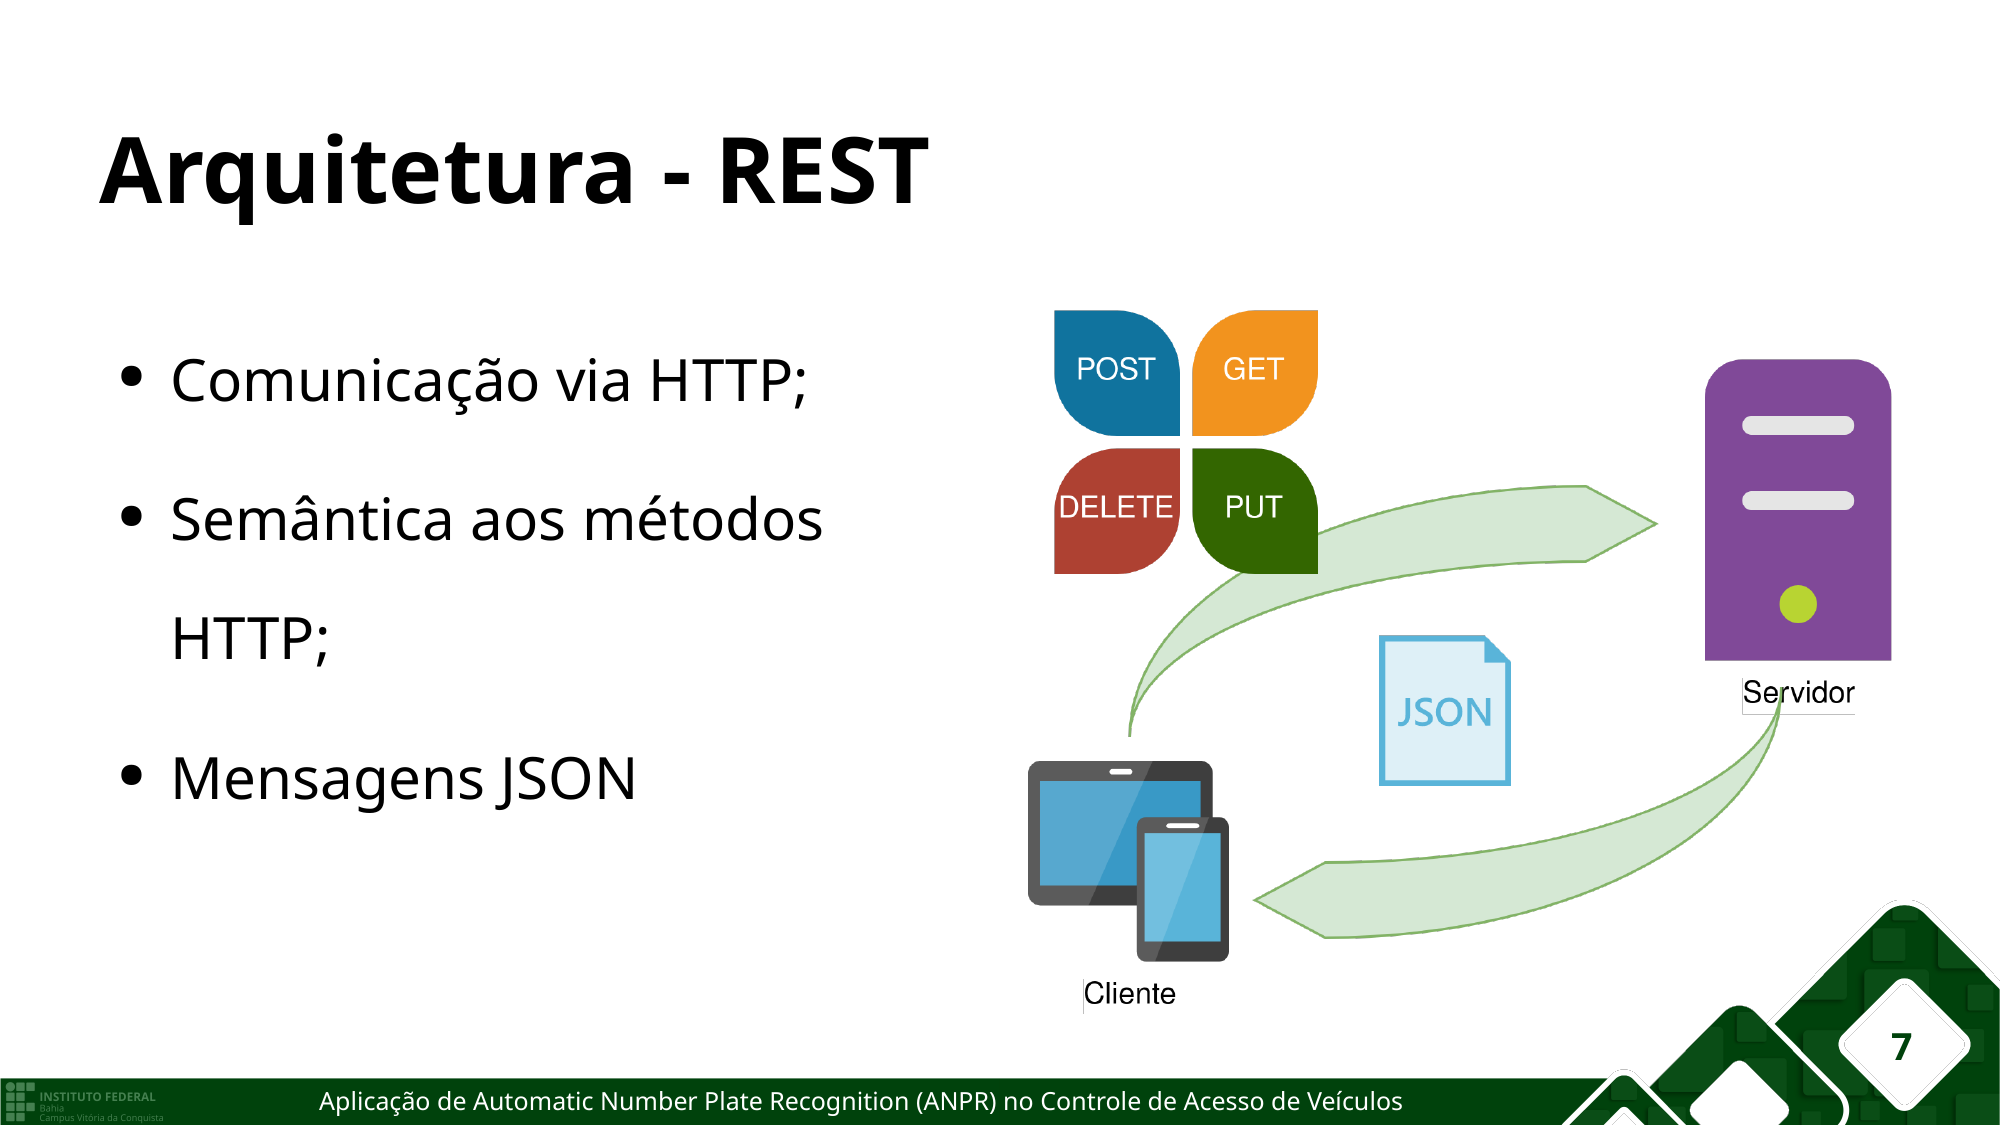

# Arquitetura - REST
Comunicação via HTTP;
Semântica aos métodos HTTP;
Mensagens JSON